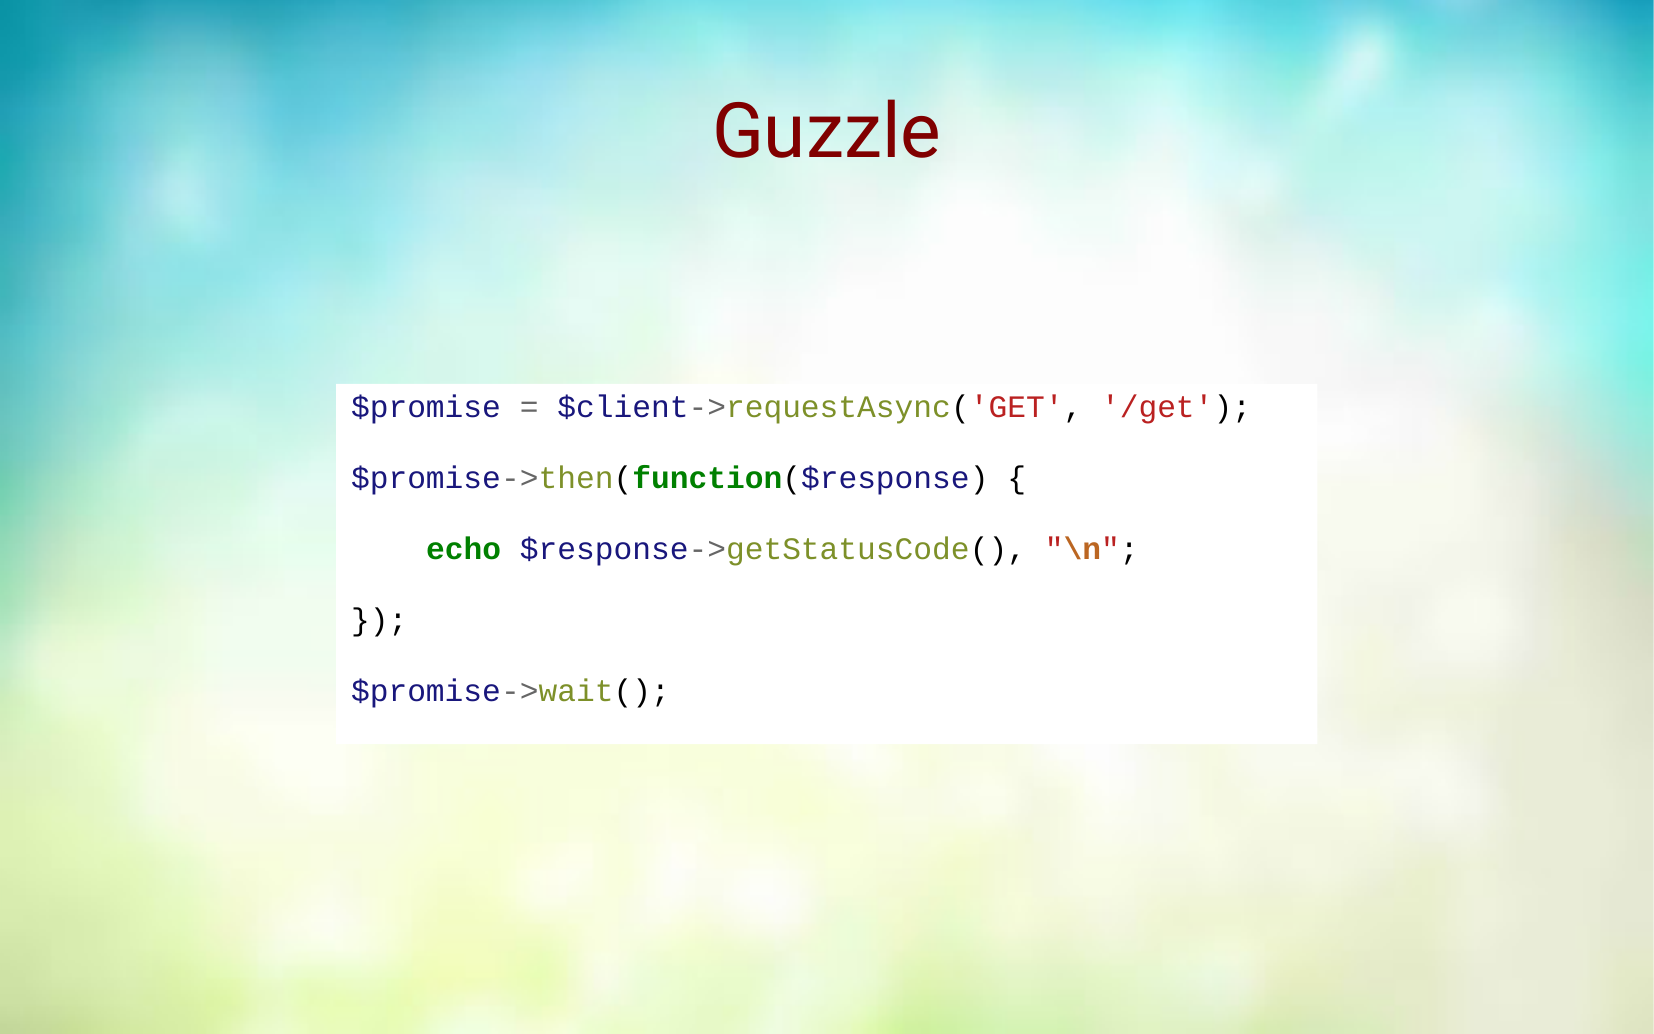

# Guzzle
$promise = $client->requestAsync('GET', '/get');
$promise->then(function($response) {
 echo $response->getStatusCode(), "\n";
});
$promise->wait();